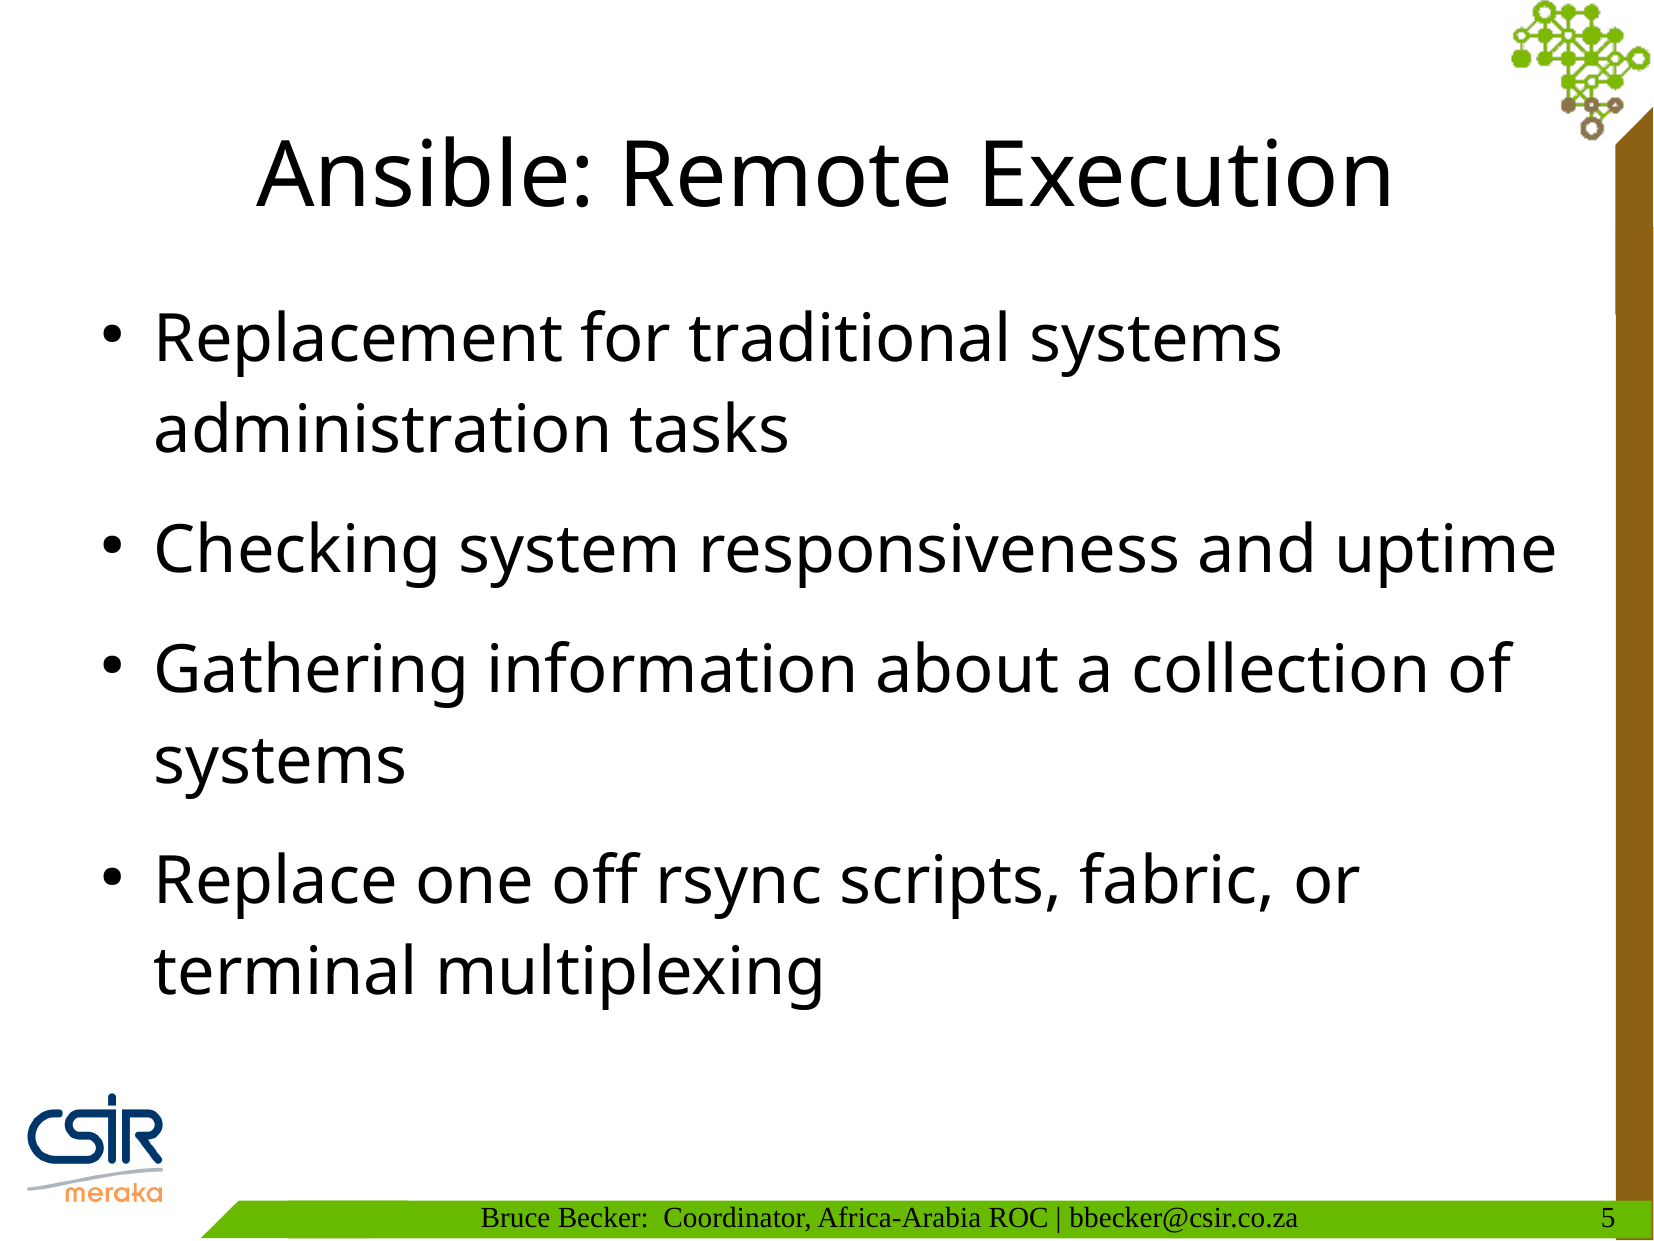

# Ansible: Remote Execution
Replacement for traditional systems administration tasks
Checking system responsiveness and uptime
Gathering information about a collection of systems
Replace one off rsync scripts, fabric, or terminal multiplexing
5